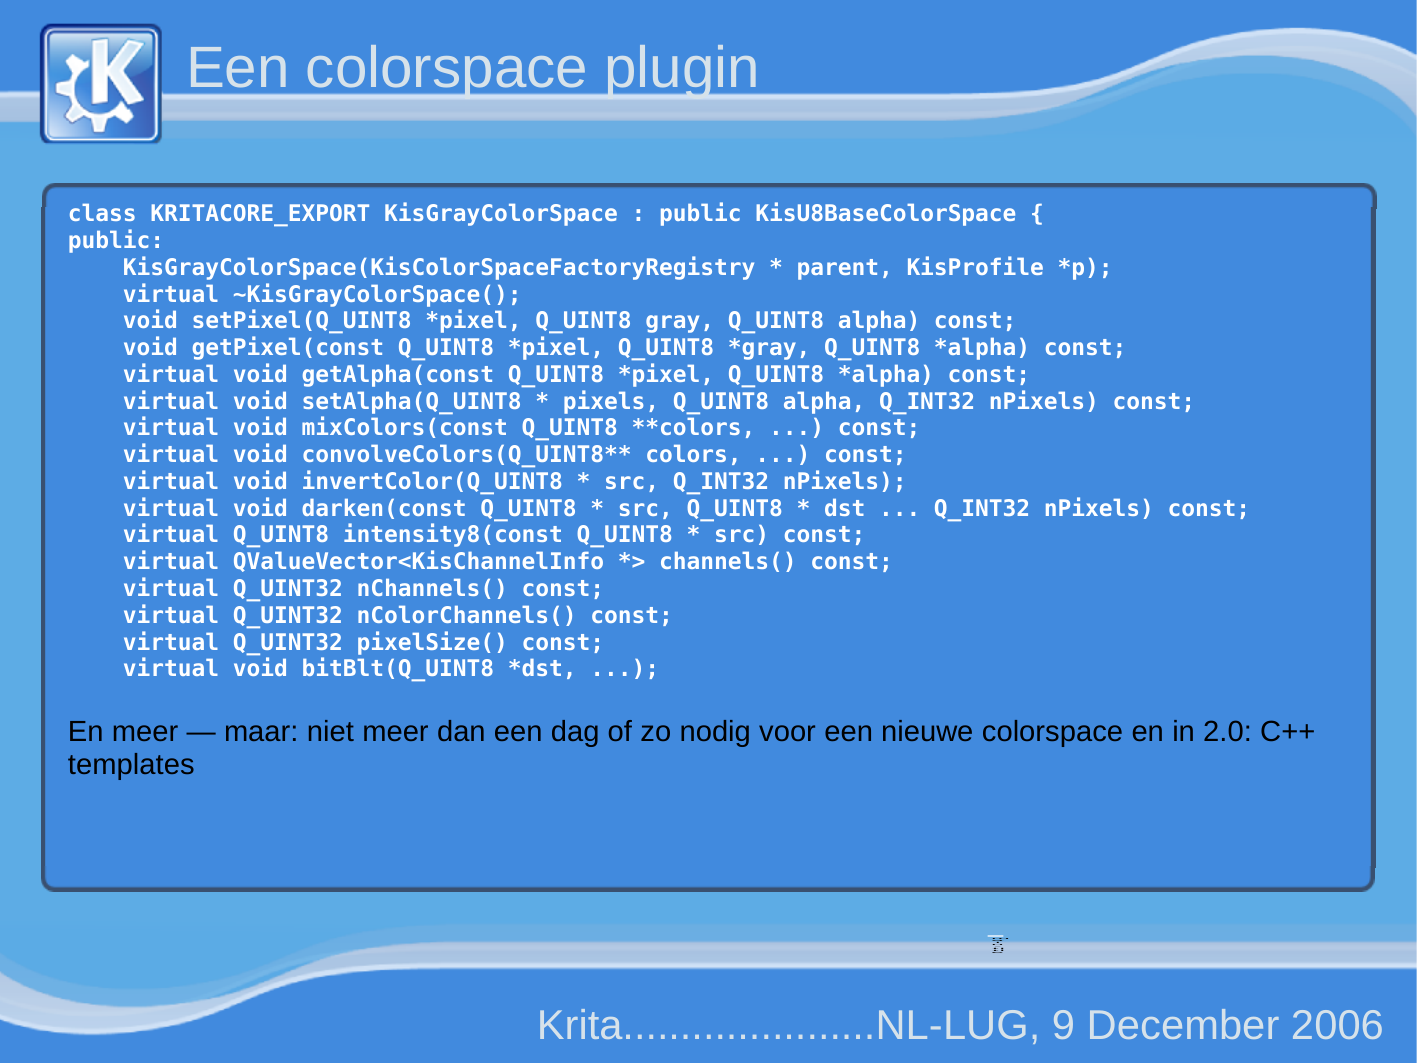

Een colorspace plugin
class KRITACORE_EXPORT KisGrayColorSpace : public KisU8BaseColorSpace {
public:
 KisGrayColorSpace(KisColorSpaceFactoryRegistry * parent, KisProfile *p);
 virtual ~KisGrayColorSpace();
 void setPixel(Q_UINT8 *pixel, Q_UINT8 gray, Q_UINT8 alpha) const;
 void getPixel(const Q_UINT8 *pixel, Q_UINT8 *gray, Q_UINT8 *alpha) const;
 virtual void getAlpha(const Q_UINT8 *pixel, Q_UINT8 *alpha) const;
 virtual void setAlpha(Q_UINT8 * pixels, Q_UINT8 alpha, Q_INT32 nPixels) const;
 virtual void mixColors(const Q_UINT8 **colors, ...) const;
 virtual void convolveColors(Q_UINT8** colors, ...) const;
 virtual void invertColor(Q_UINT8 * src, Q_INT32 nPixels);
 virtual void darken(const Q_UINT8 * src, Q_UINT8 * dst ... Q_INT32 nPixels) const;
 virtual Q_UINT8 intensity8(const Q_UINT8 * src) const;
 virtual QValueVector<KisChannelInfo *> channels() const;
 virtual Q_UINT32 nChannels() const;
 virtual Q_UINT32 nColorChannels() const;
 virtual Q_UINT32 pixelSize() const;
 virtual void bitBlt(Q_UINT8 *dst, ...);
En meer — maar: niet meer dan een dag of zo nodig voor een nieuwe colorspace en in 2.0: C++ templates
[unsupported chart]